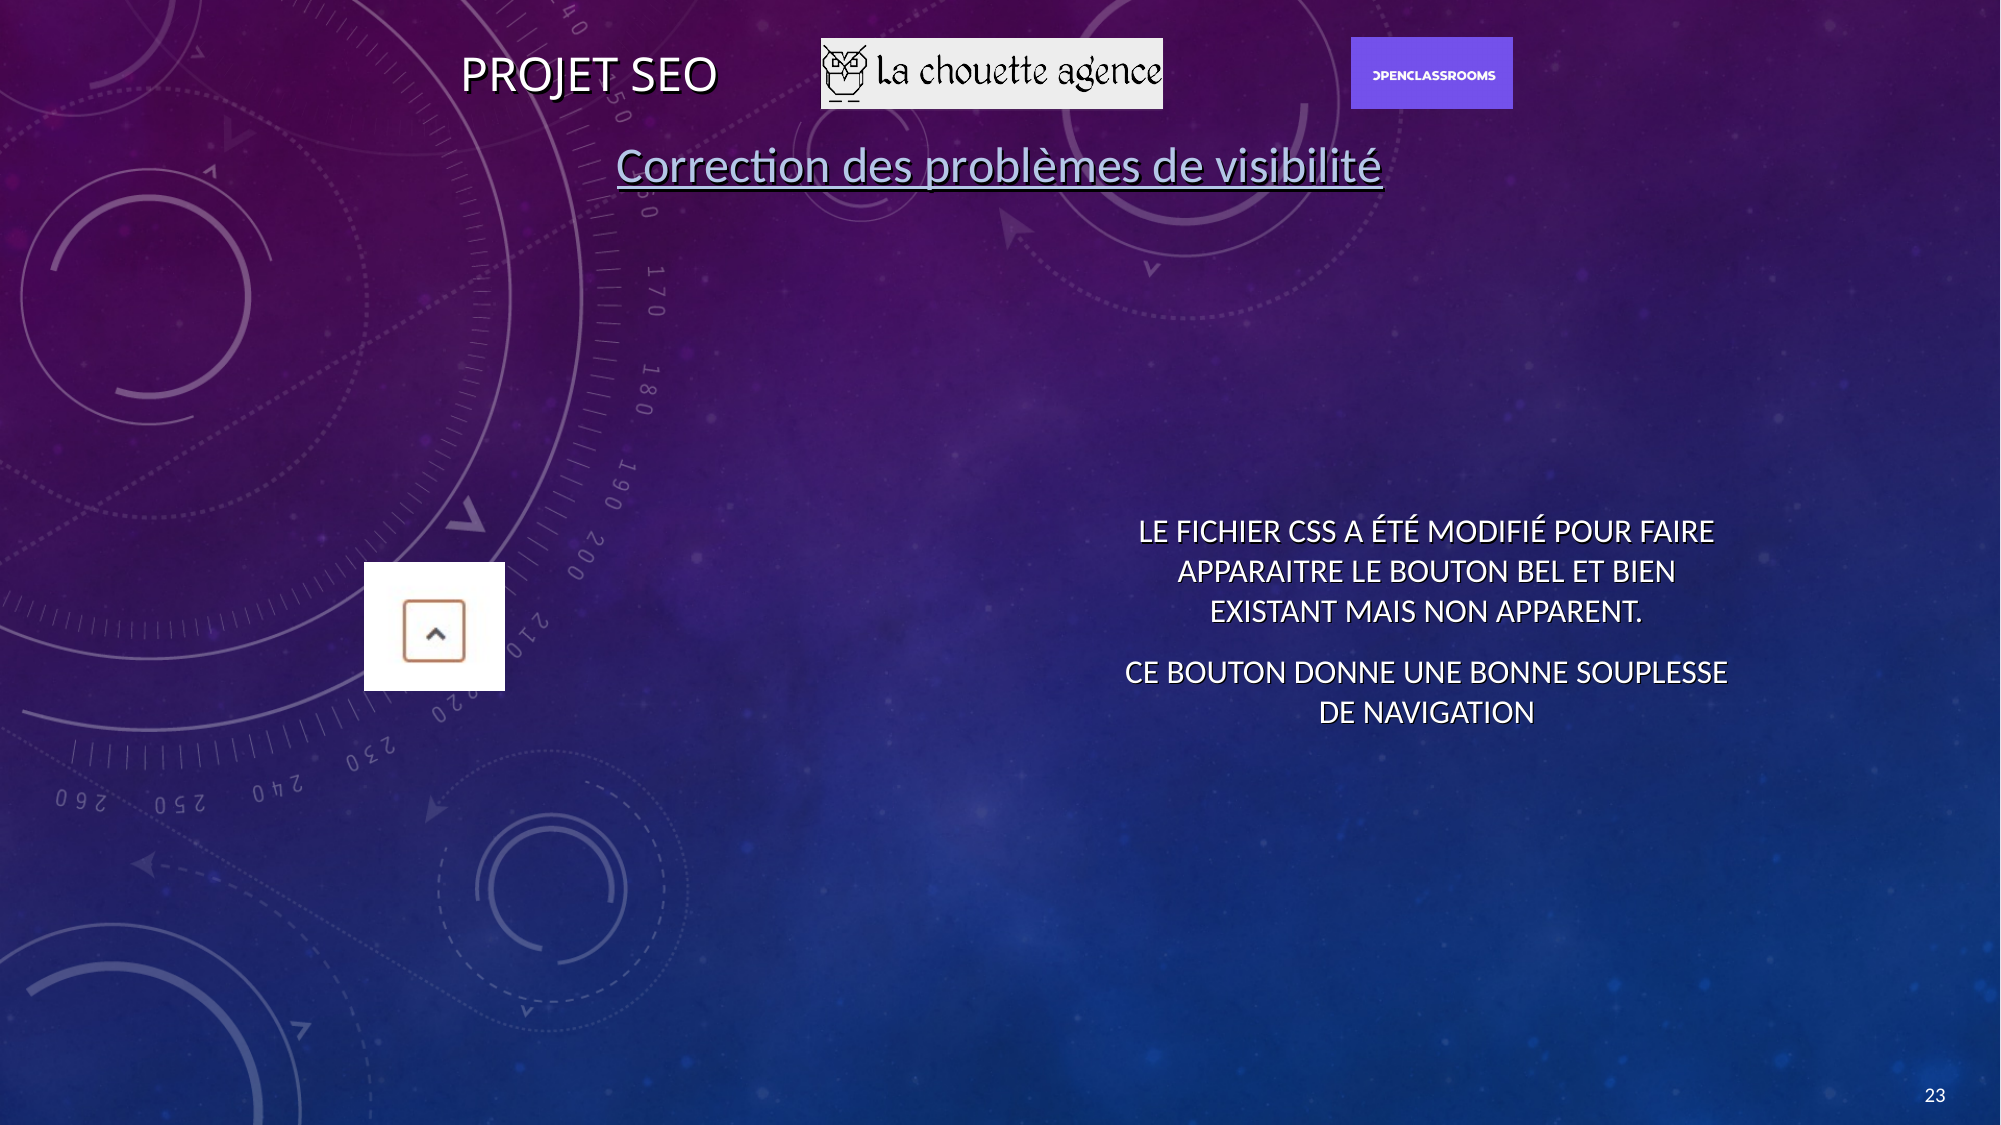

# Projet SEO					 avec
Correction des problèmes de visibilité
Le fichier Css a été modifié pour faire apparaitre le bouton bel et bien existant mais non apparent.
Ce bouton donne une bonne souplesse de navigation